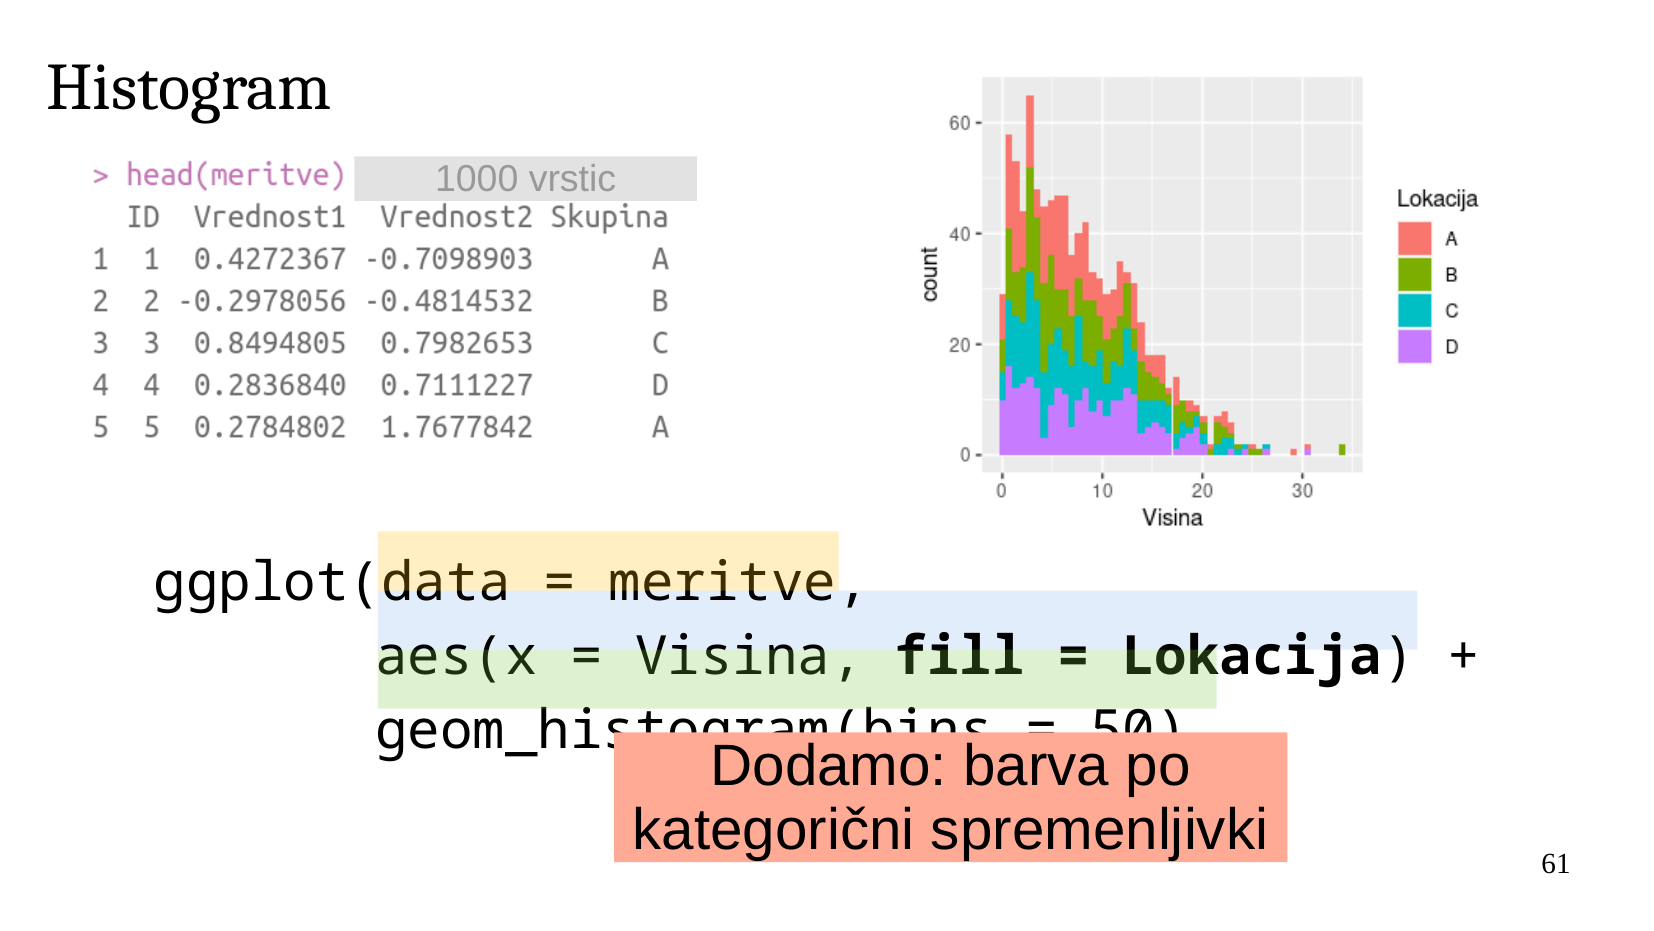

Histogram
1000 vrstic
# ggplot(data = meritve, aes(x = Visina, fill = Lokacija) + geom_histogram(bins = 50)
Dodamo: barva po
kategorični spremenljivki
61